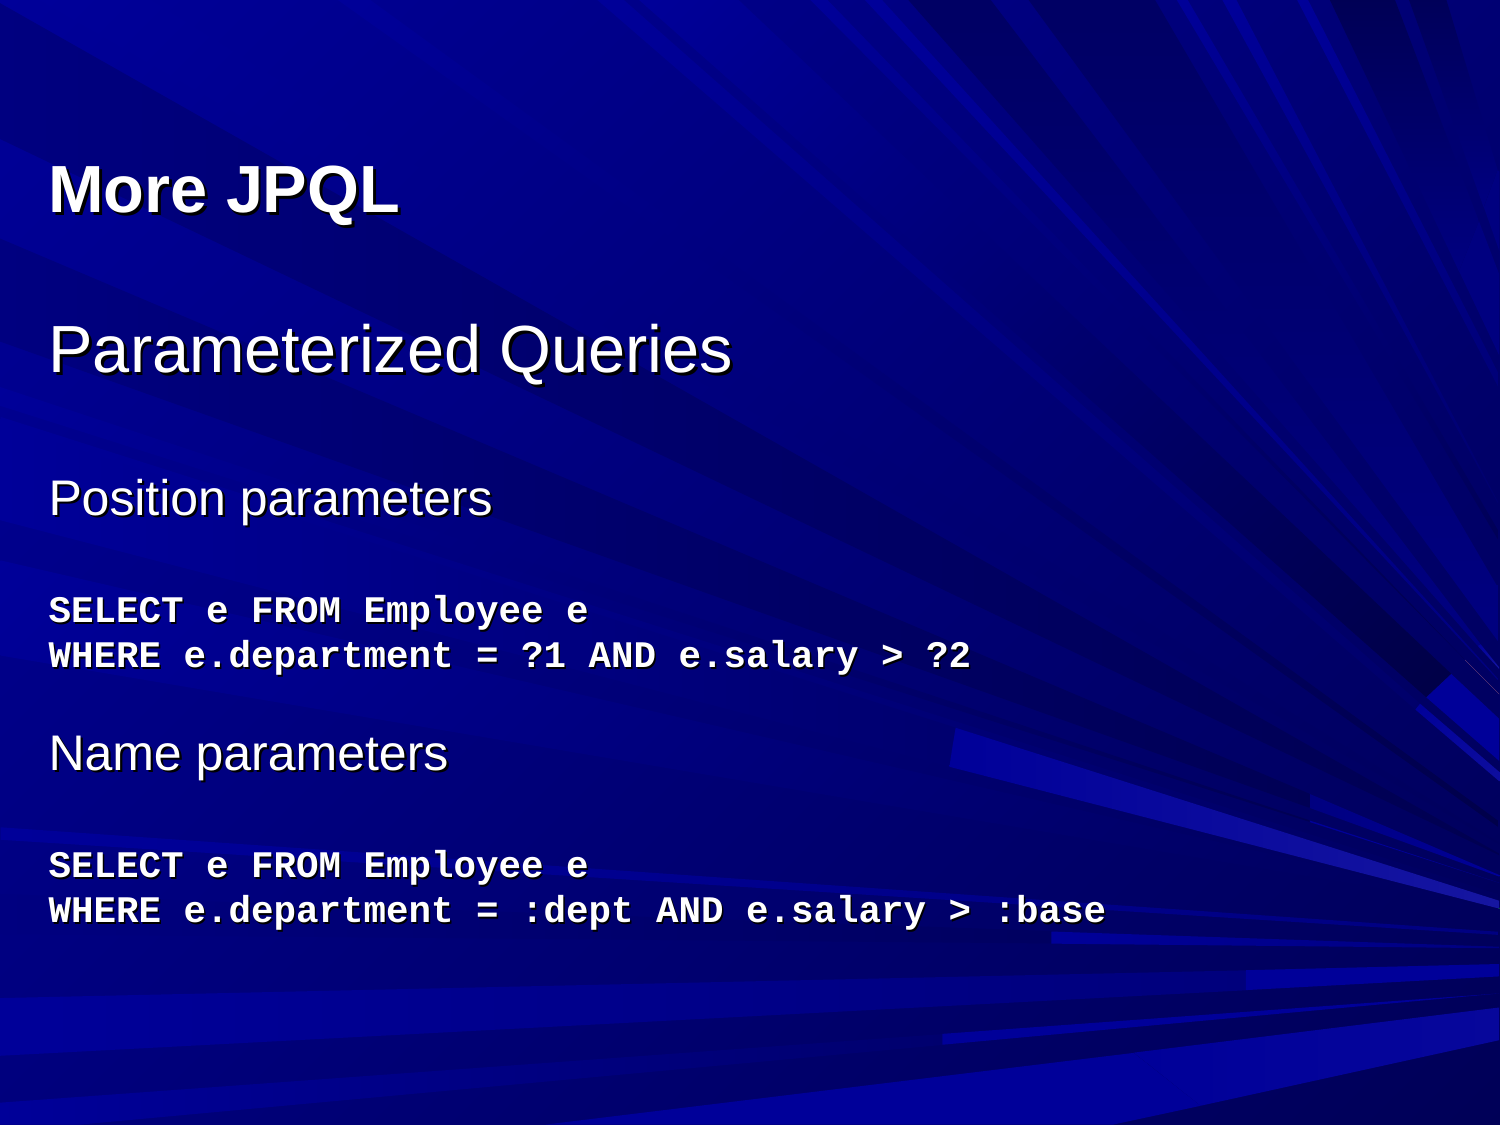

# More JPQL Parameterized Queries Position parameters SELECT e FROM Employee e WHERE e.department = ?1 AND e.salary > ?2 Name parameters SELECT e FROM Employee e WHERE e.department = :dept AND e.salary > :base